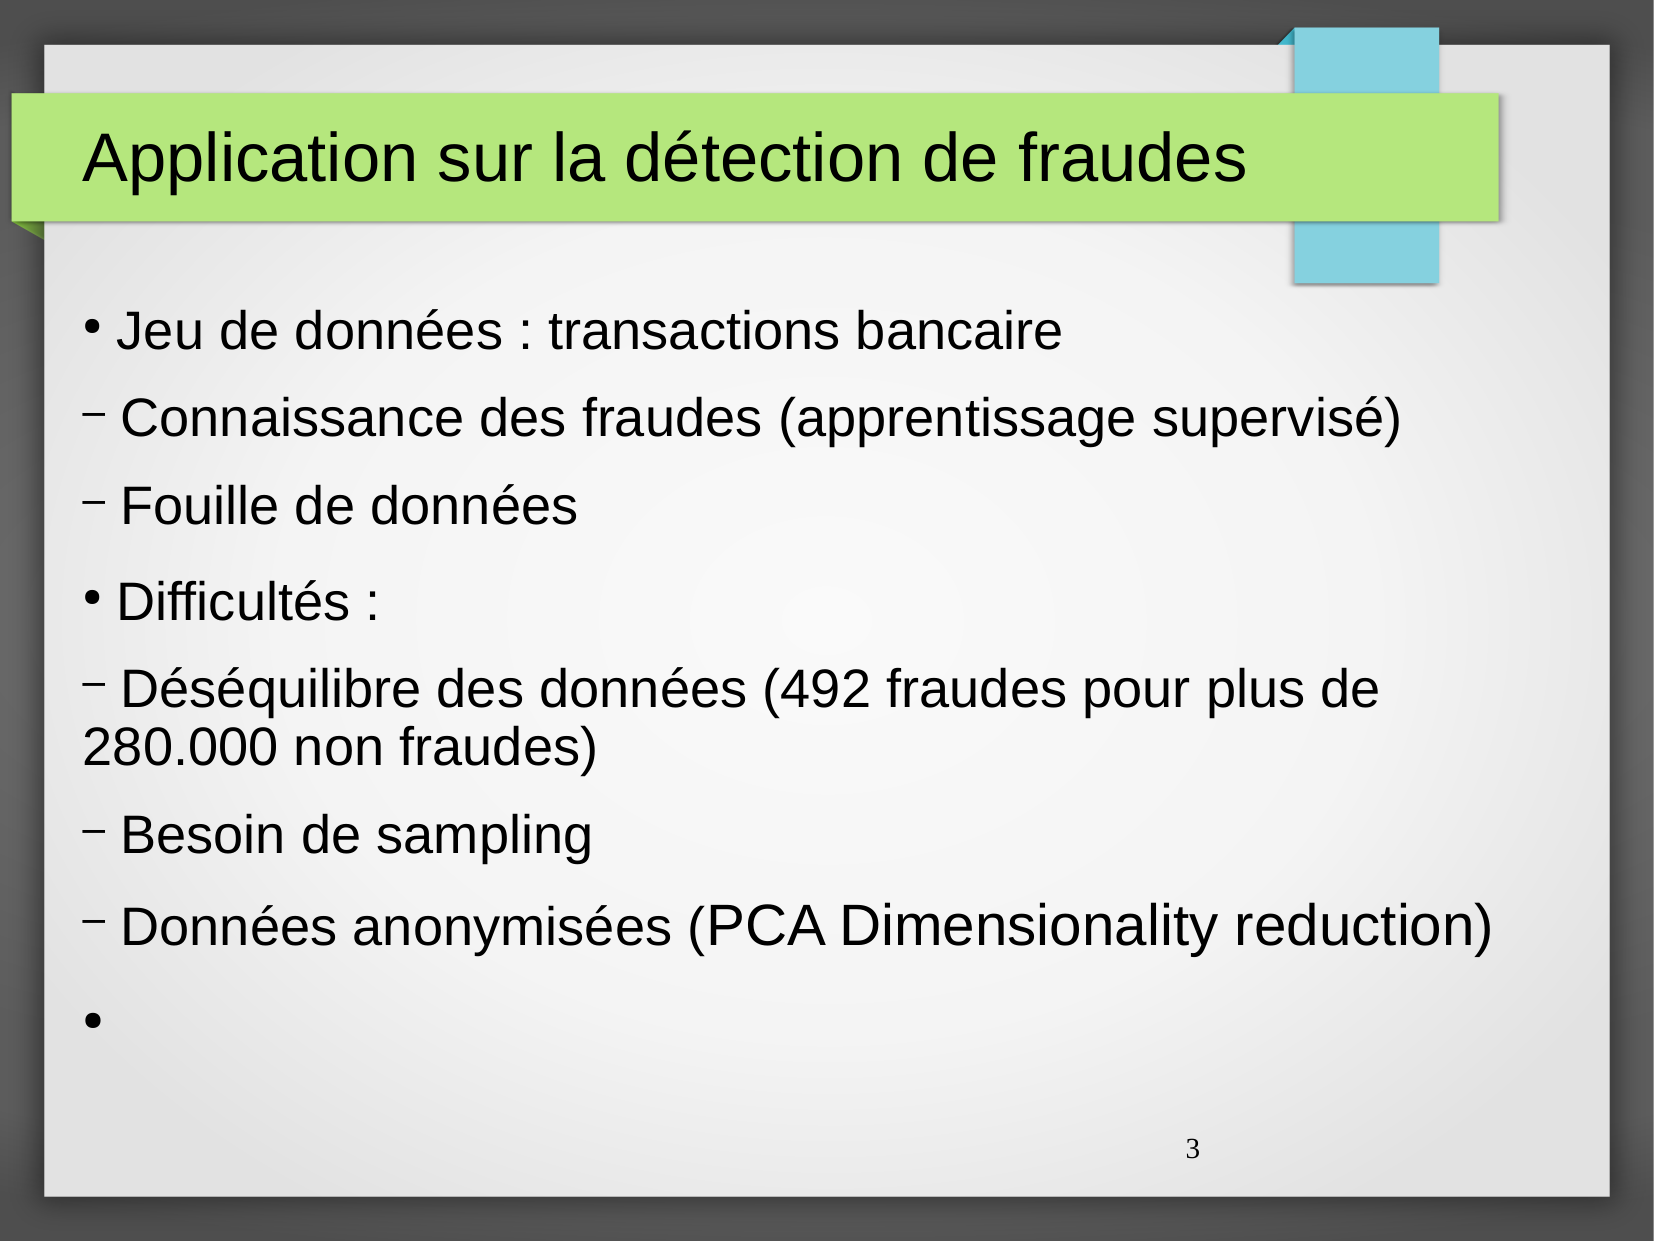

# Application sur la détection de fraudes
 Jeu de données : transactions bancaire
 Connaissance des fraudes (apprentissage supervisé)
 Fouille de données
 Difficultés :
 Déséquilibre des données (492 fraudes pour plus de 280.000 non fraudes)
 Besoin de sampling
 Données anonymisées (PCA Dimensionality reduction)